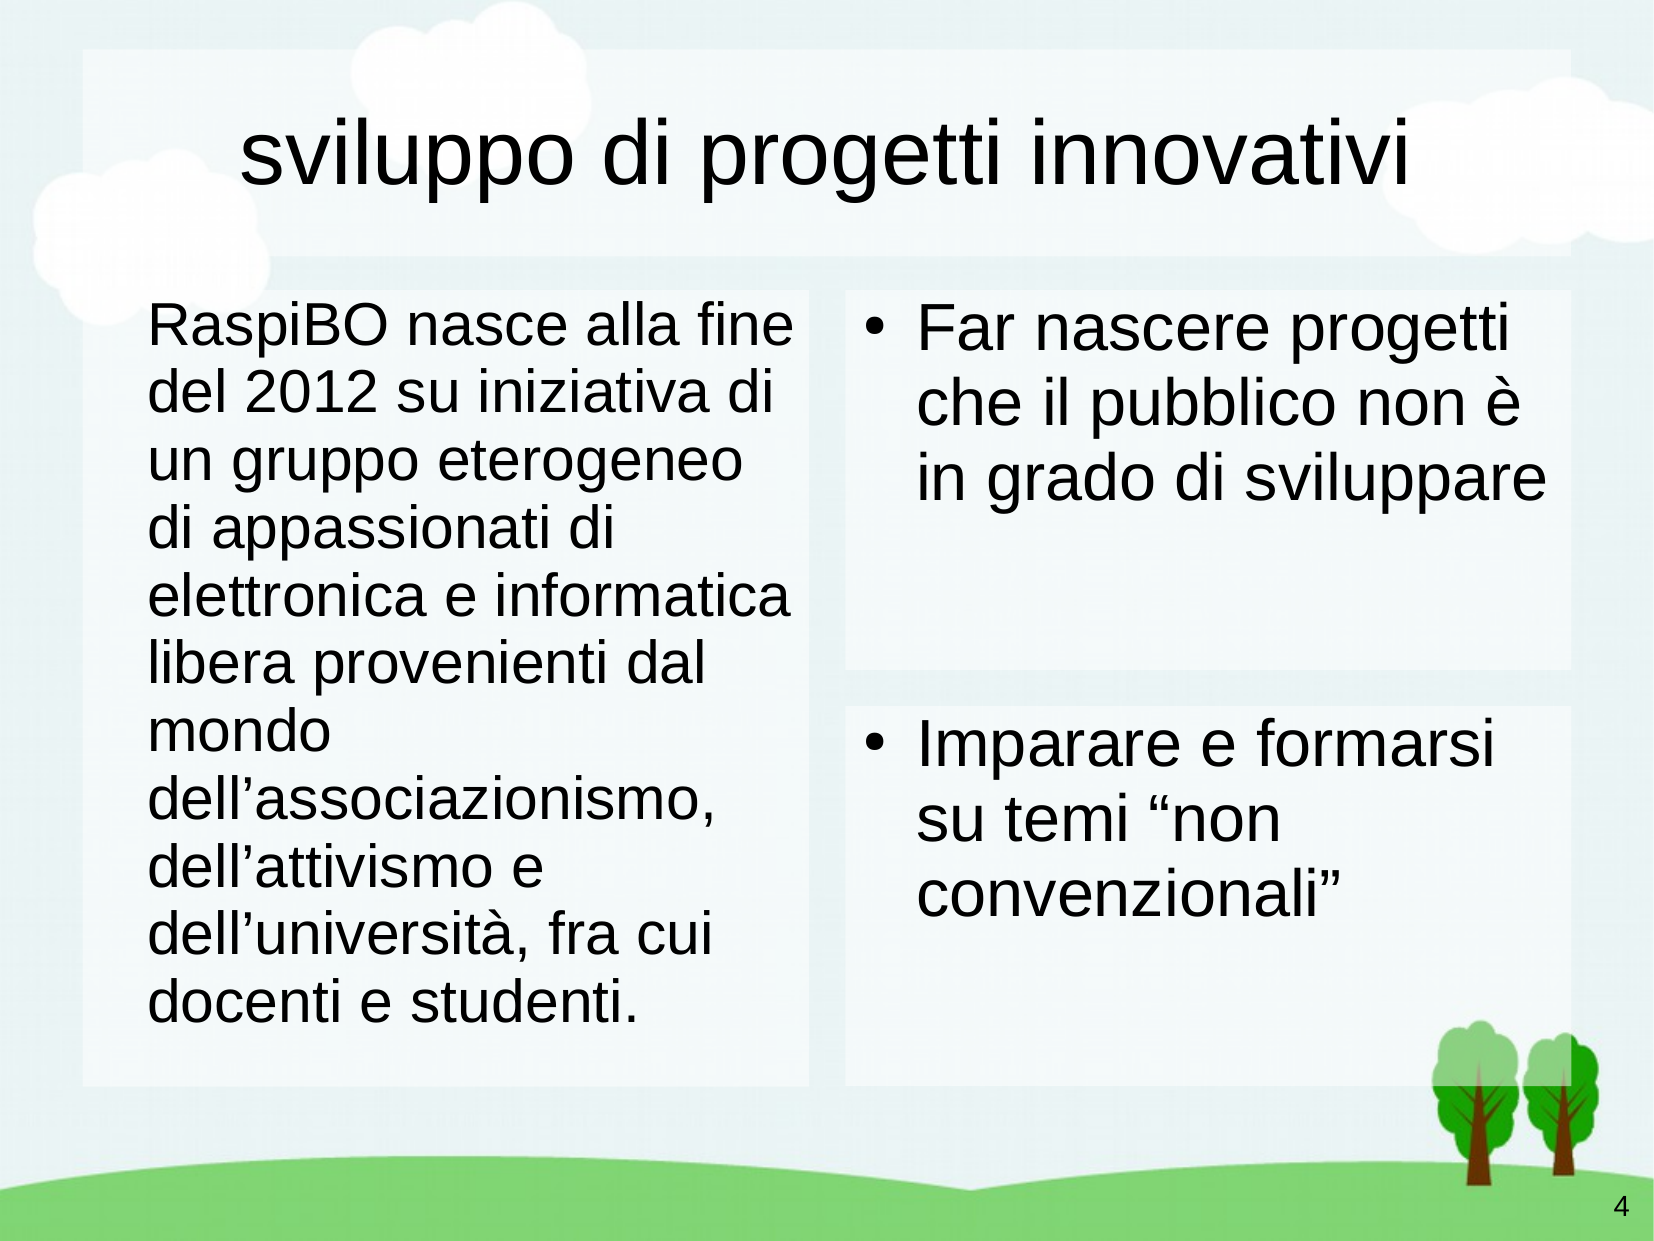

# sviluppo di progetti innovativi
RaspiBO nasce alla fine del 2012 su iniziativa di un gruppo eterogeneo di appassionati di elettronica e informatica libera provenienti dal mondo dell’associazionismo, dell’attivismo e dell’università, fra cui docenti e studenti.
Far nascere progetti che il pubblico non è in grado di sviluppare
Imparare e formarsi su temi “non convenzionali”
4